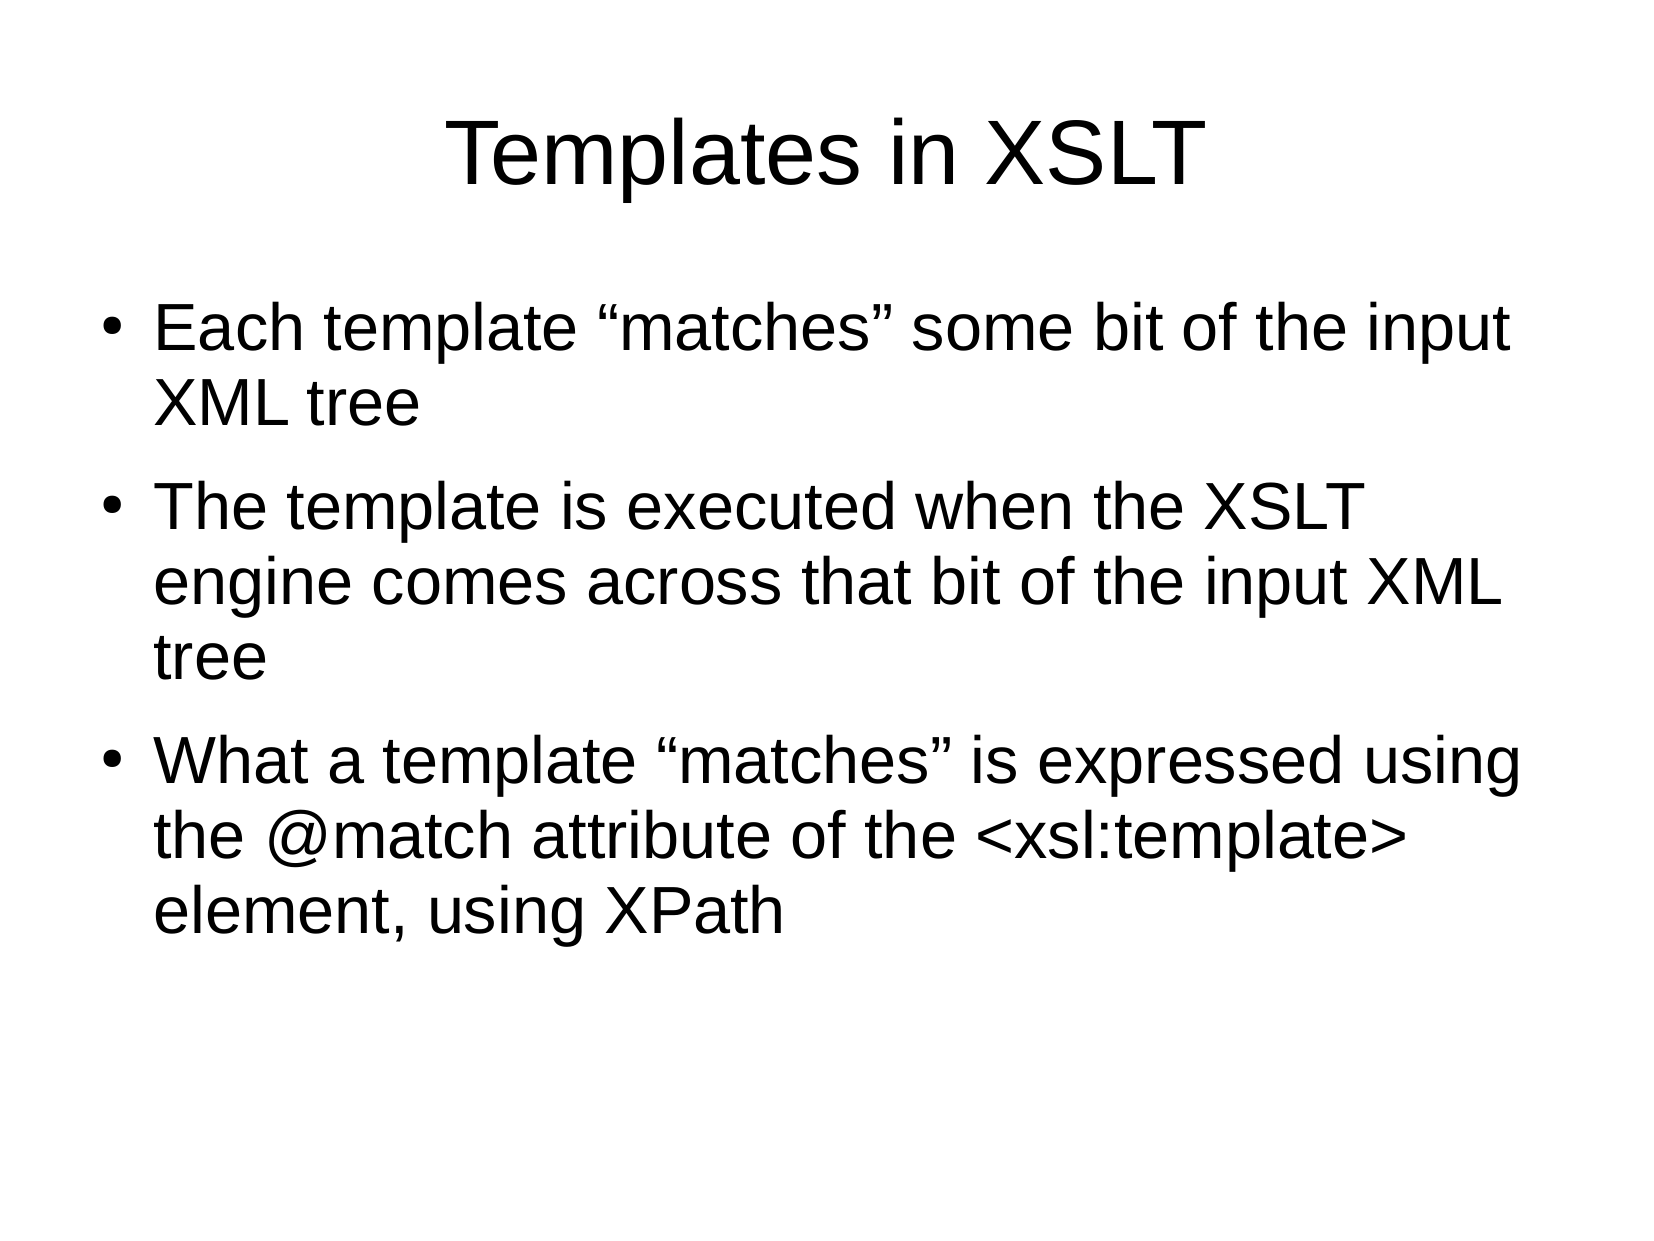

# Templates in XSLT
Each template “matches” some bit of the input XML tree
The template is executed when the XSLT engine comes across that bit of the input XML tree
What a template “matches” is expressed using the @match attribute of the <xsl:template> element, using XPath